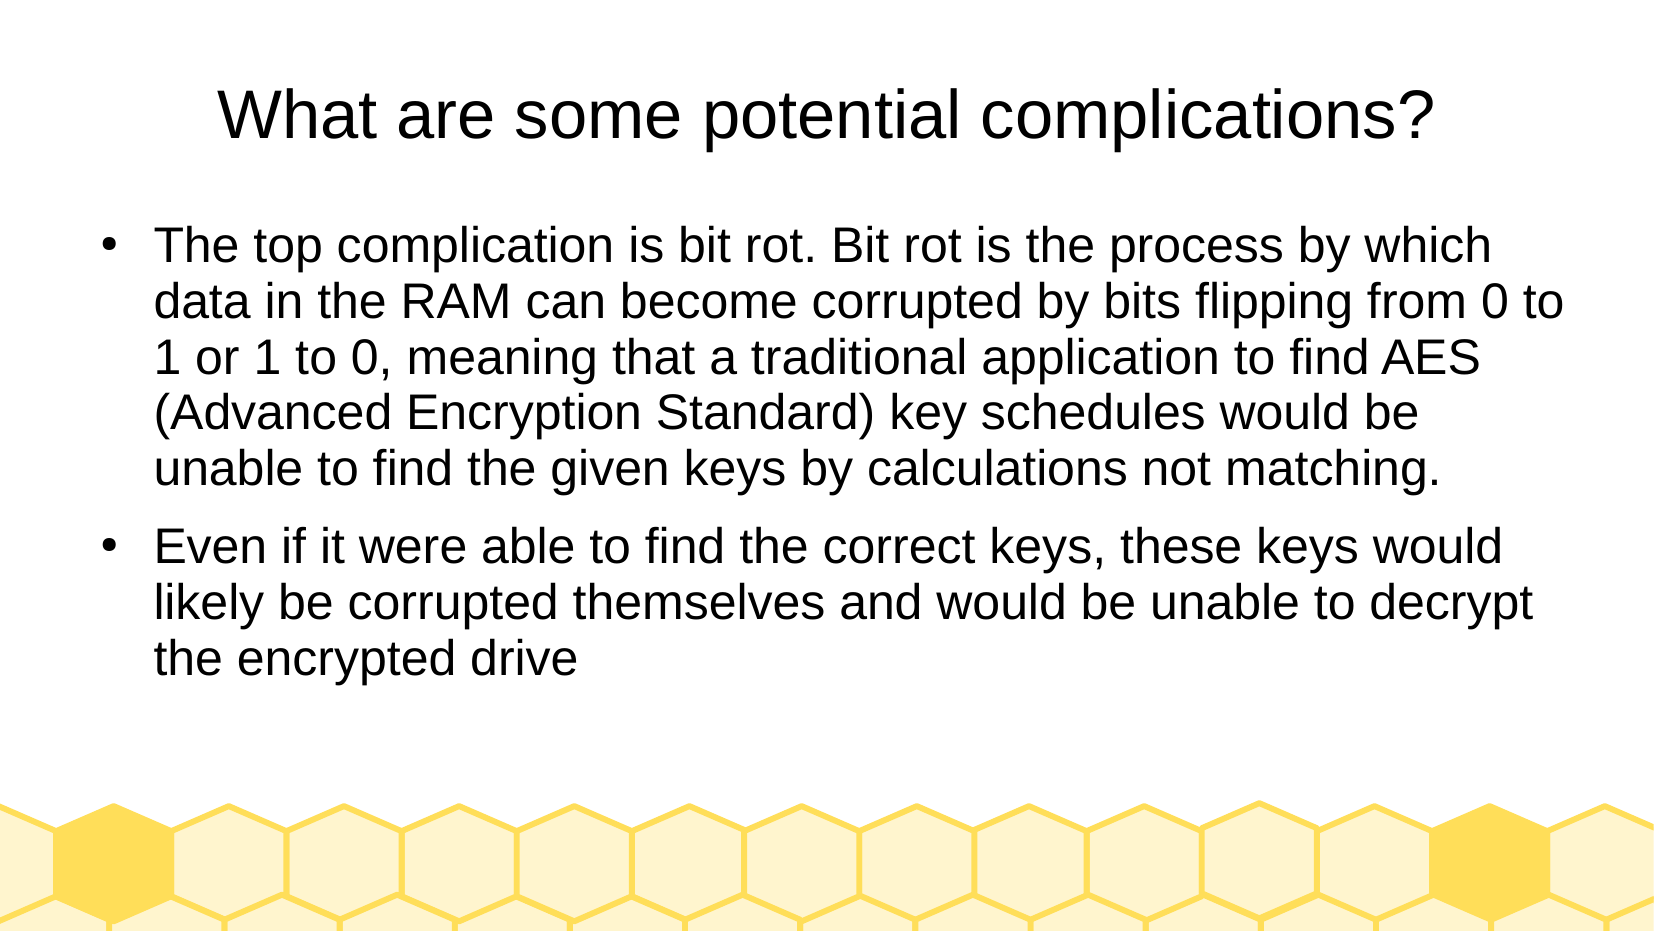

# What are some potential complications?
The top complication is bit rot. Bit rot is the process by which data in the RAM can become corrupted by bits flipping from 0 to 1 or 1 to 0, meaning that a traditional application to find AES (Advanced Encryption Standard) key schedules would be unable to find the given keys by calculations not matching.
Even if it were able to find the correct keys, these keys would likely be corrupted themselves and would be unable to decrypt the encrypted drive